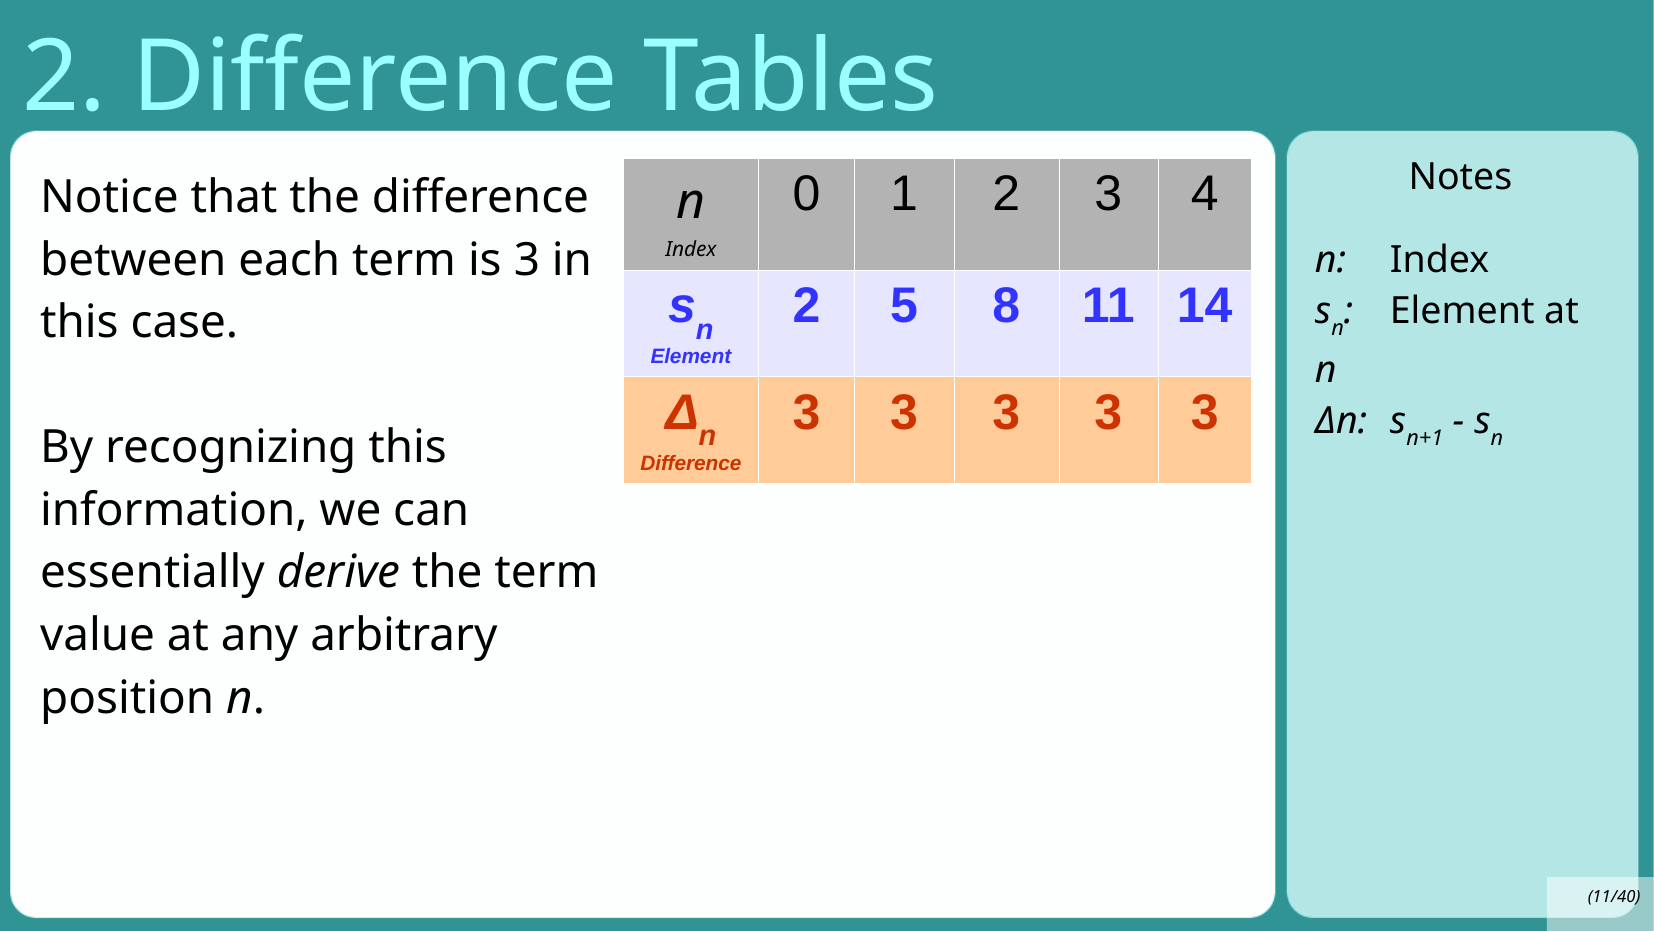

# 2. Difference Tables
Notes
| n Index | 0 | 1 | 2 | 3 | 4 |
| --- | --- | --- | --- | --- | --- |
| sn Element | 2 | 5 | 8 | 11 | 14 |
| Δn Difference | 3 | 3 | 3 | 3 | 3 |
Notice that the difference between each term is 3 in this case.
By recognizing this information, we can essentially derive the term value at any arbitrary position n.
n: 	Index
sn: 	Element at n
Δn: 	sn+1 - sn